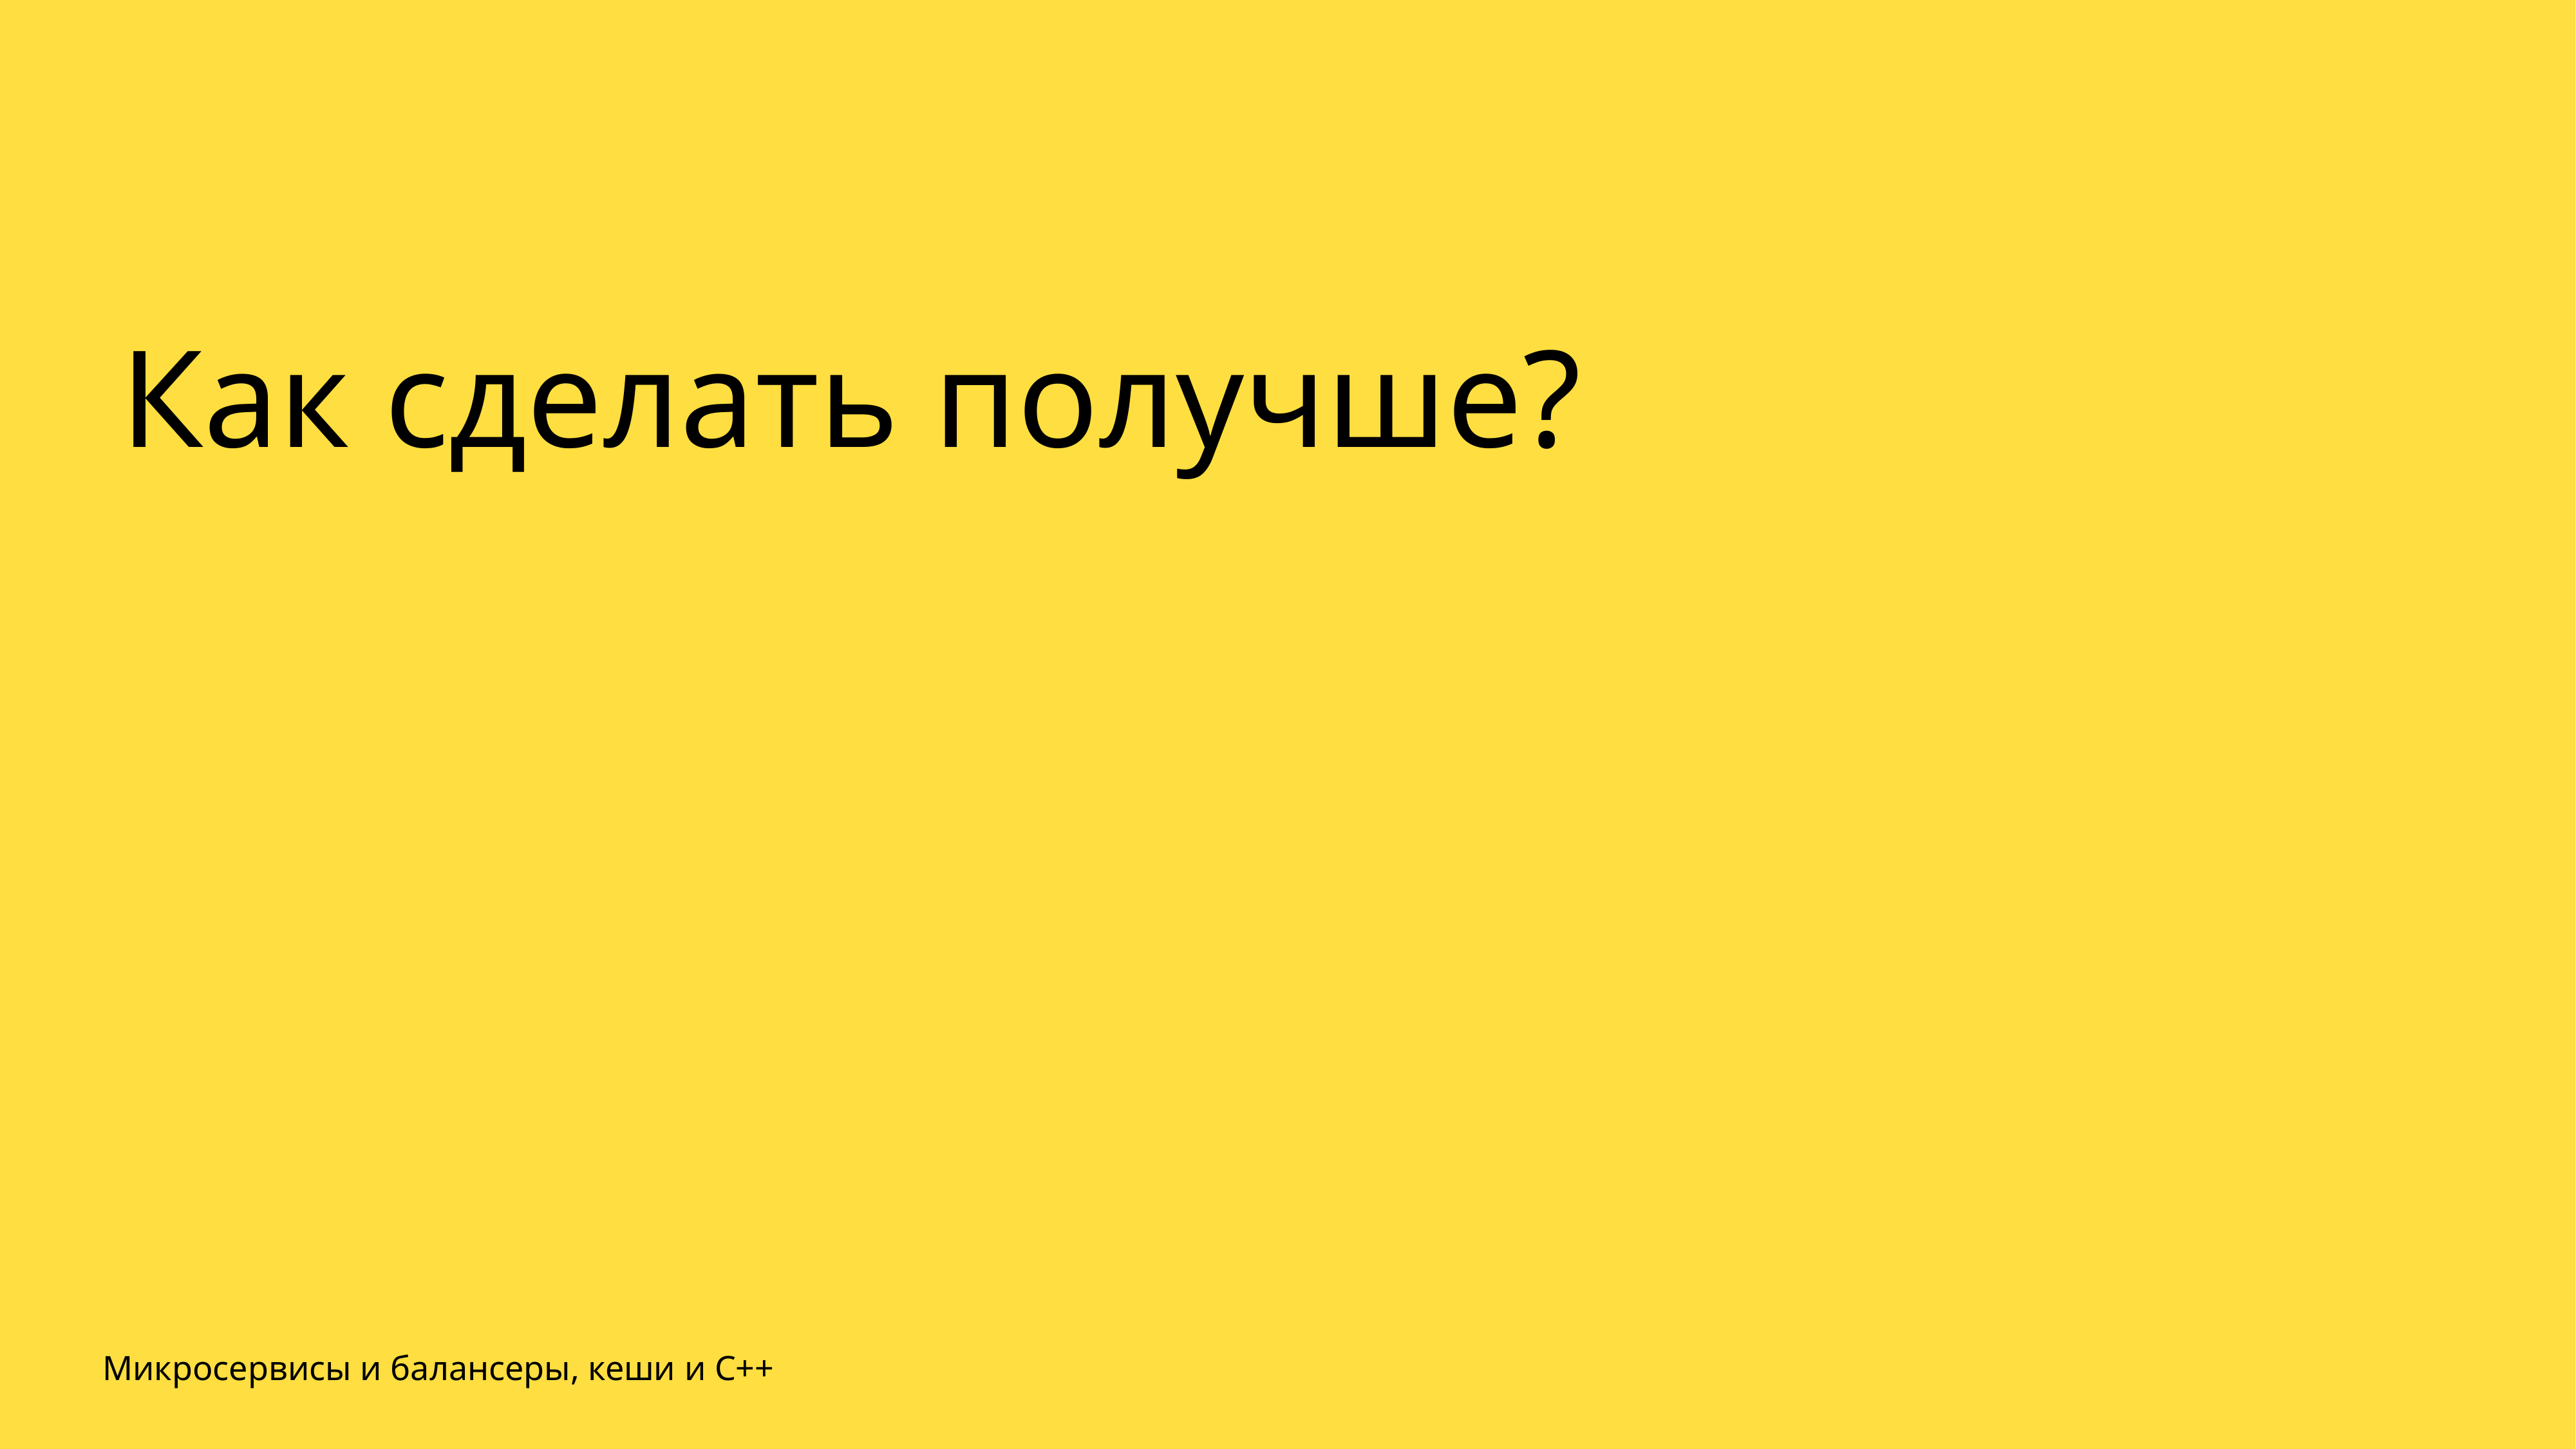

# Как сделать получше?
Микросервисы и балансеры, кеши и C++